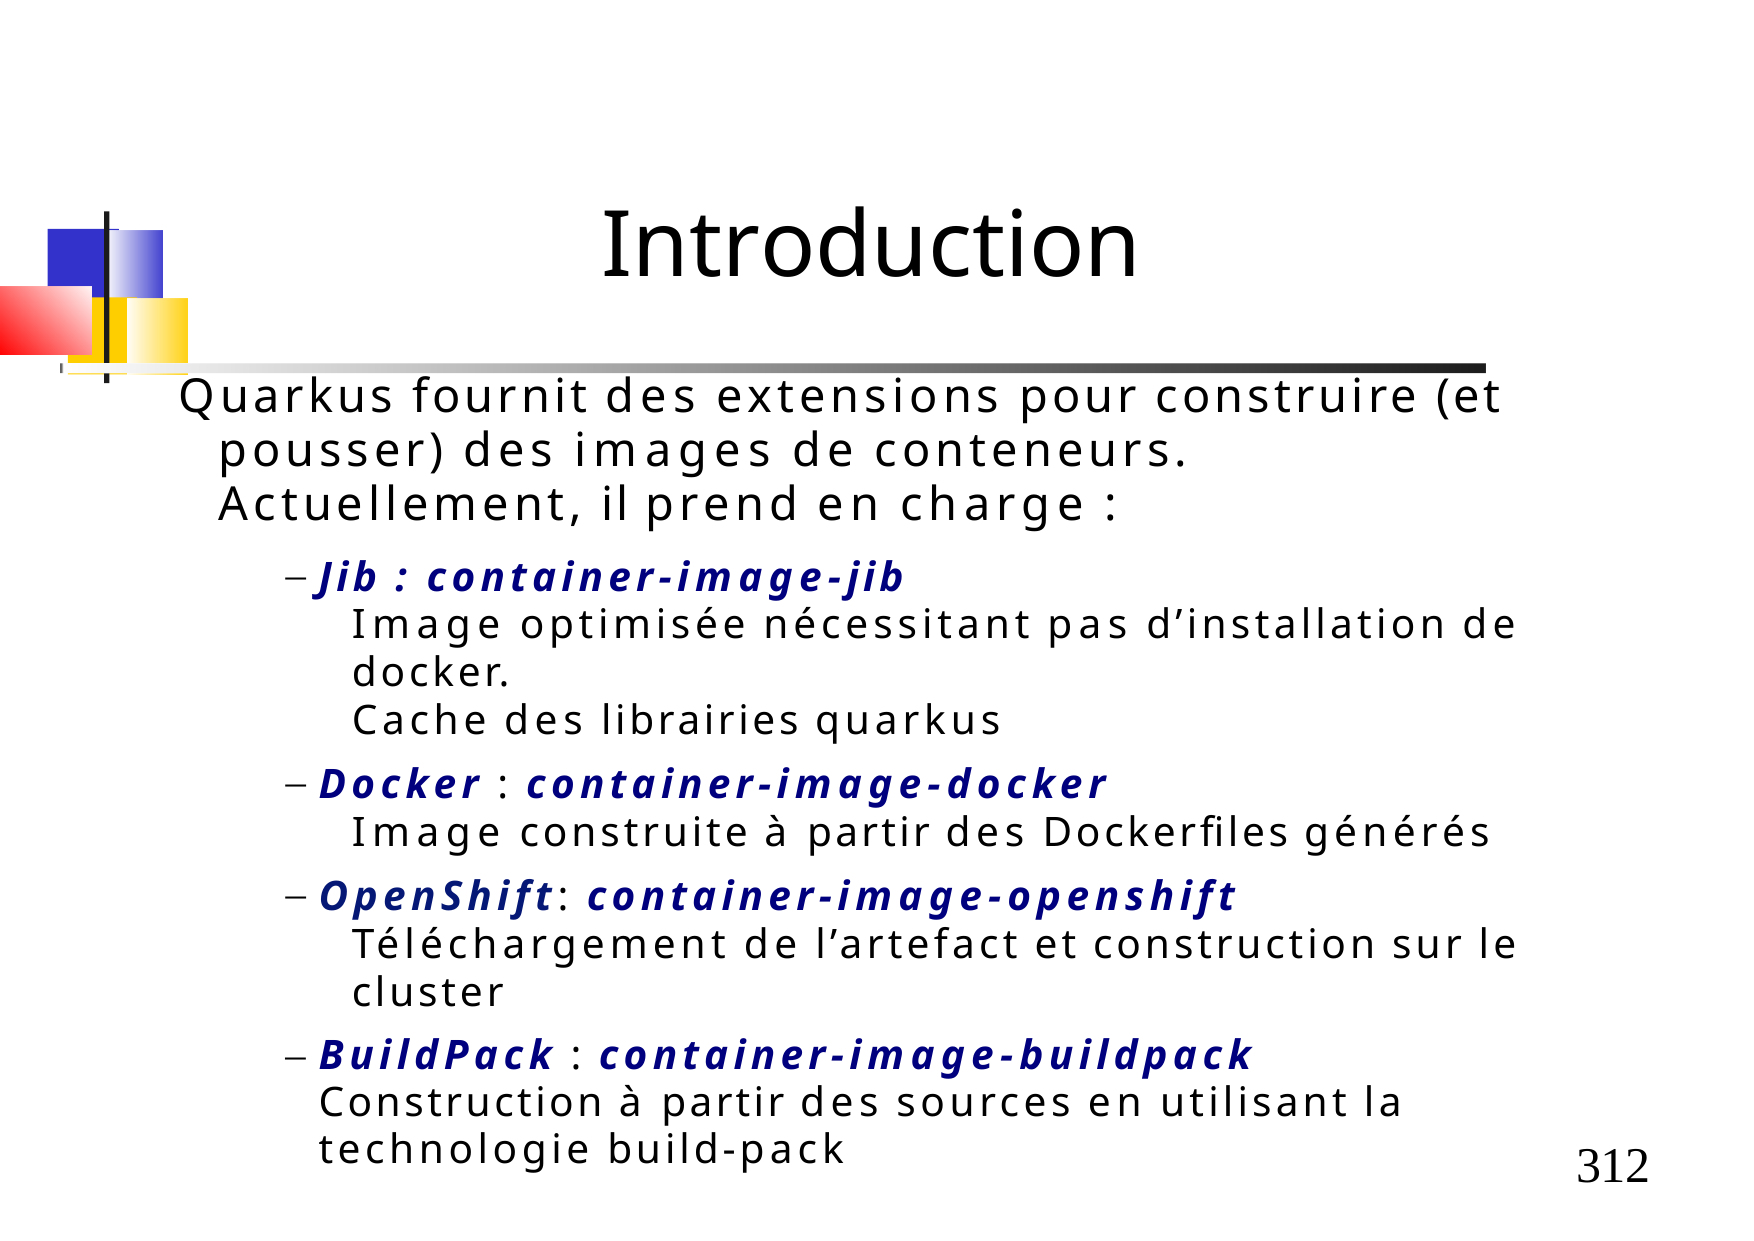

# Introduction
Quarkus fournit des extensions pour construire (et pousser) des images de conteneurs. Actuellement, il prend en charge :
Jib : container-image-jib
Image optimisée nécessitant pas d’installation de docker.
Cache des librairies quarkus
Docker : container-image-docker
Image construite à partir des Dockerfiles générés
OpenShift: container-image-openshift
Téléchargement de l’artefact et construction sur le cluster
BuildPack : container-image-buildpack 	Construction à partir des sources en utilisant la technologie build-pack
312